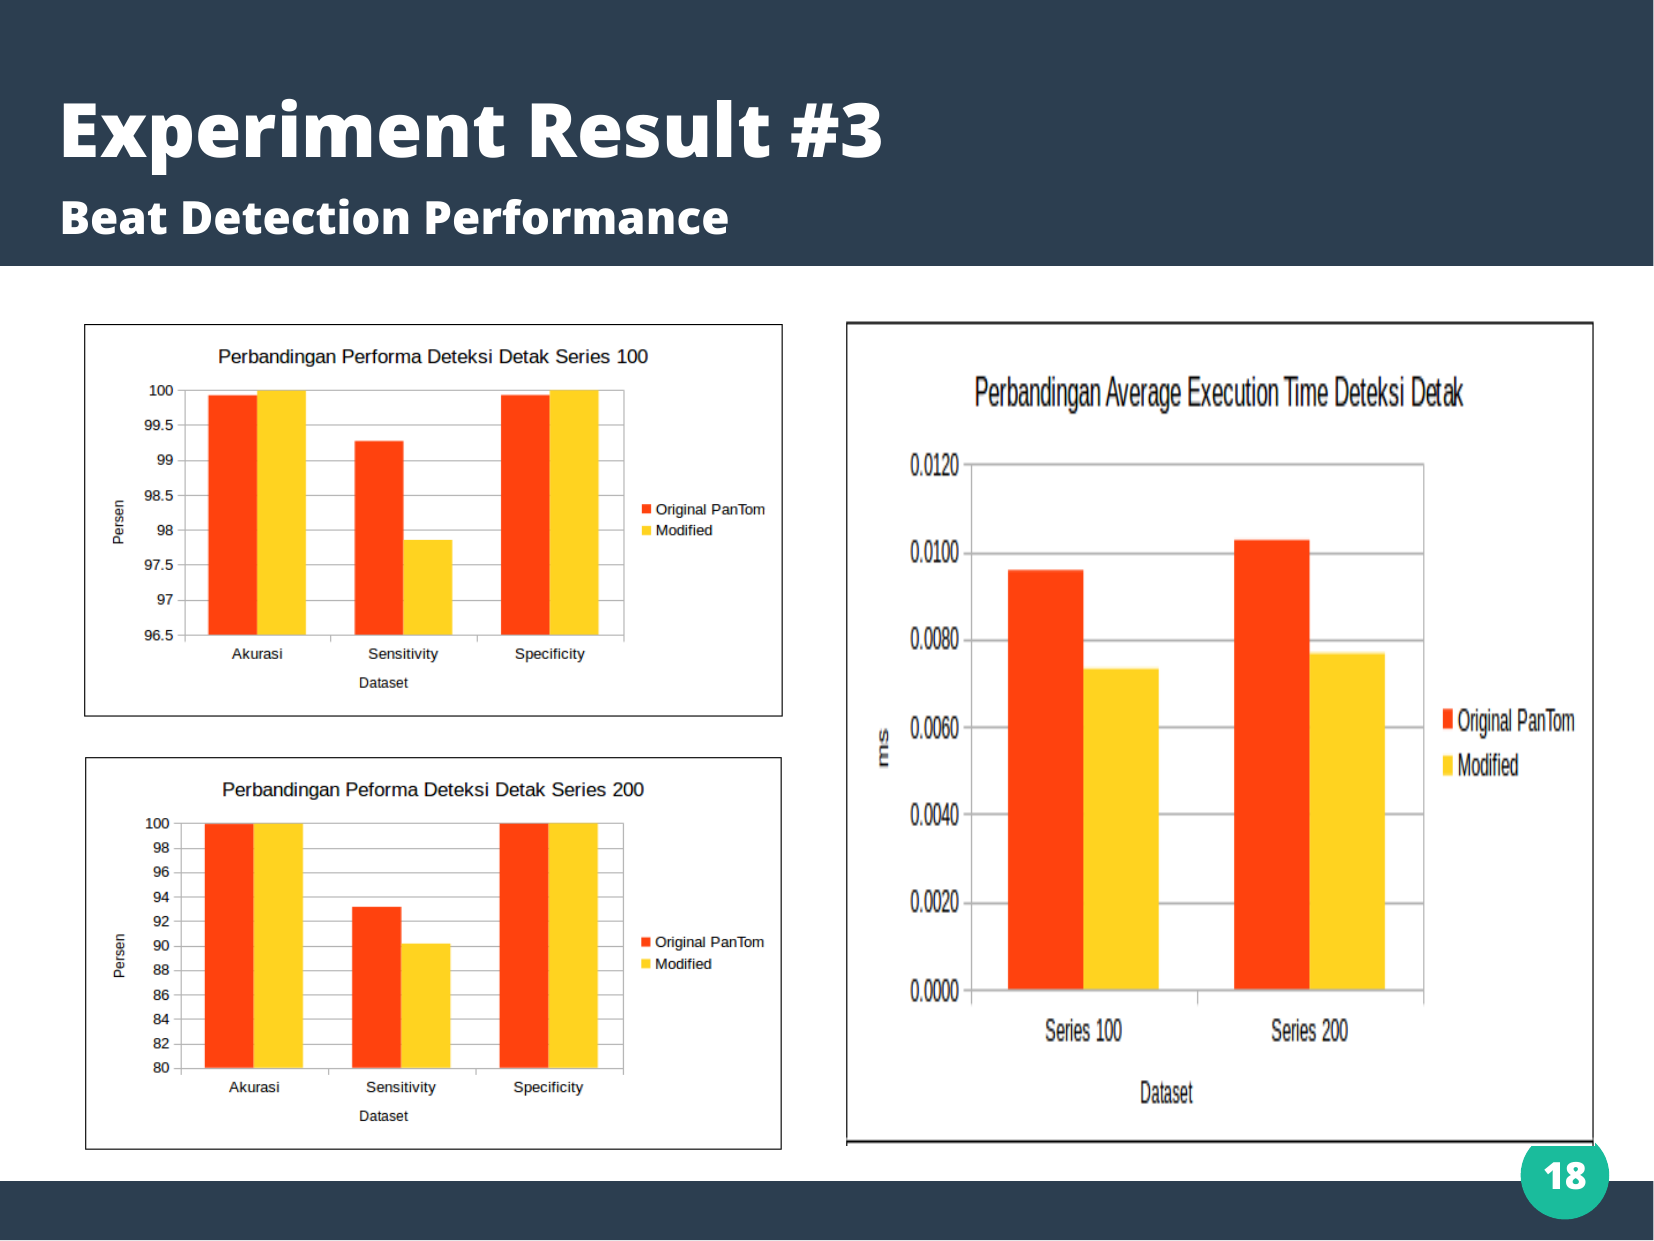

# Experiment Result #3
Beat Detection Performance
18